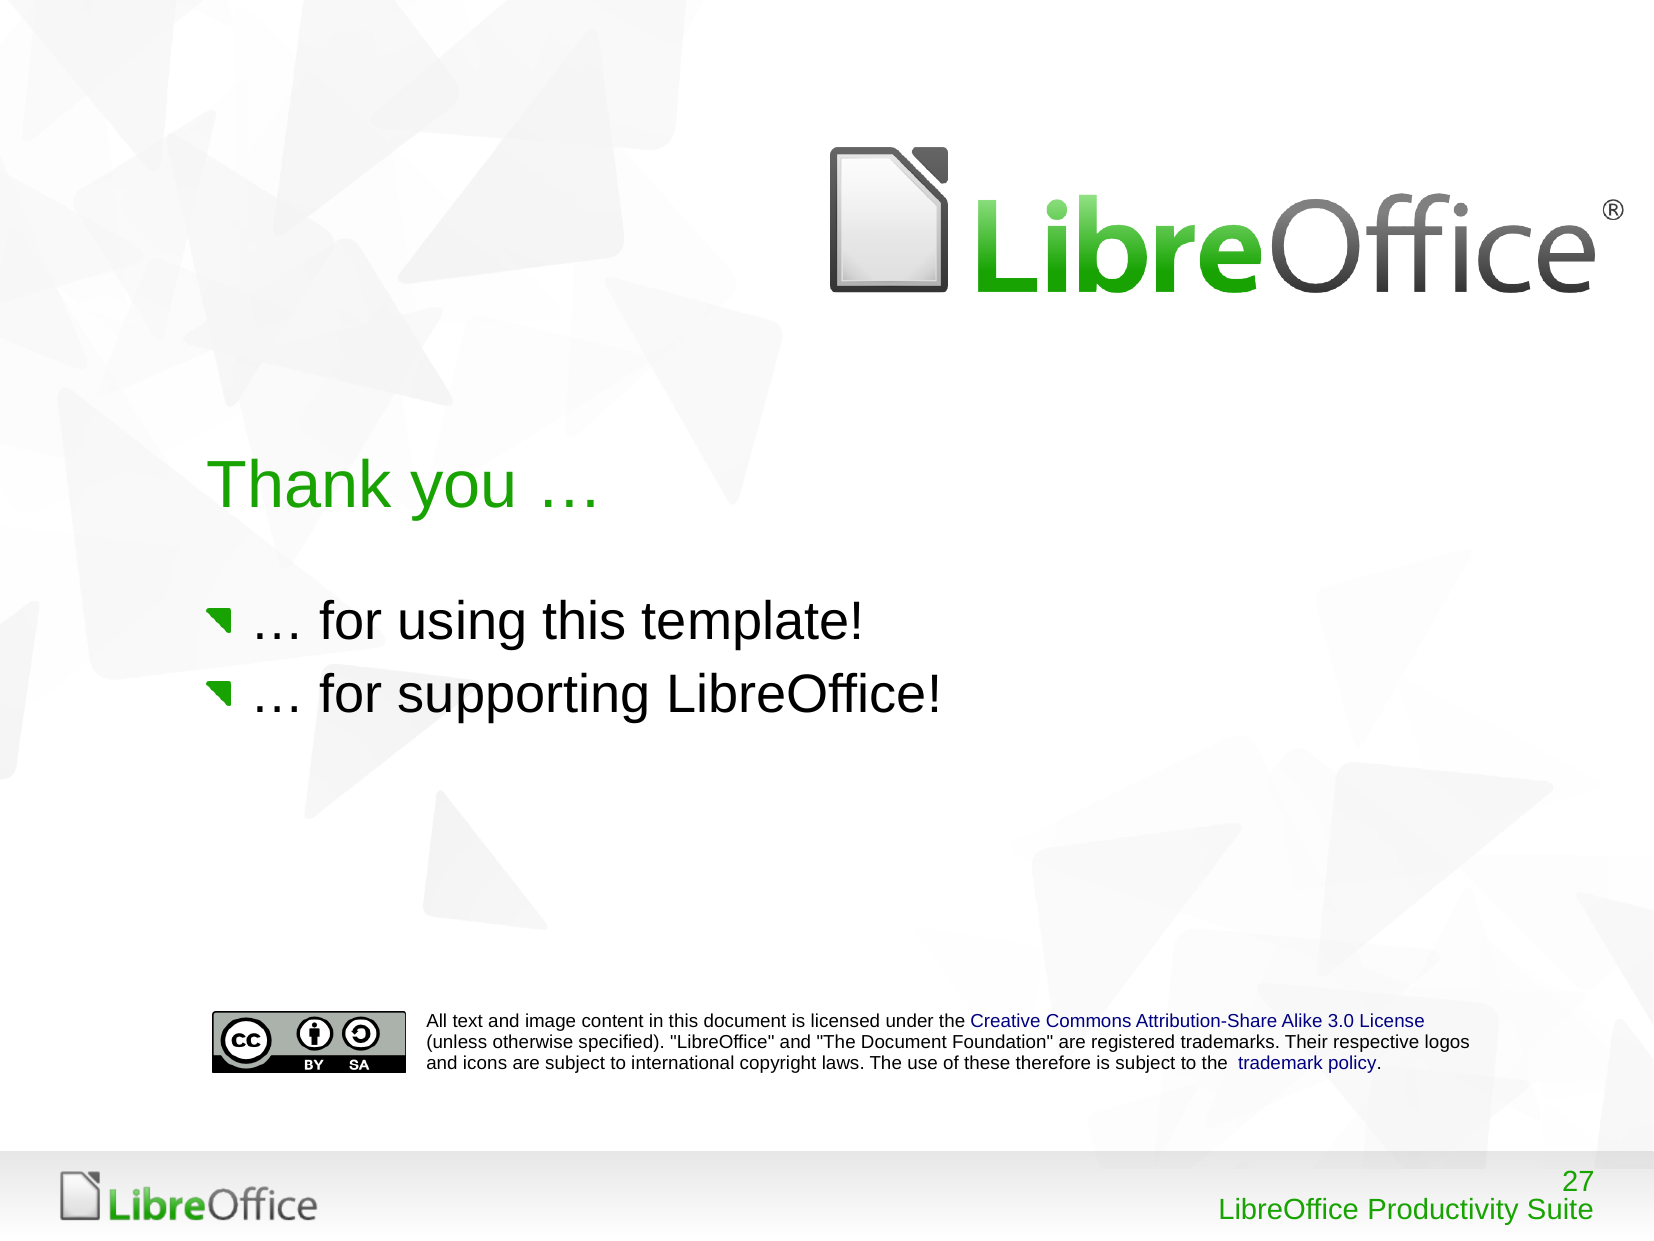

# Thank you …
… for using this template!
… for supporting LibreOffice!
27
LibreOffice Productivity Suite